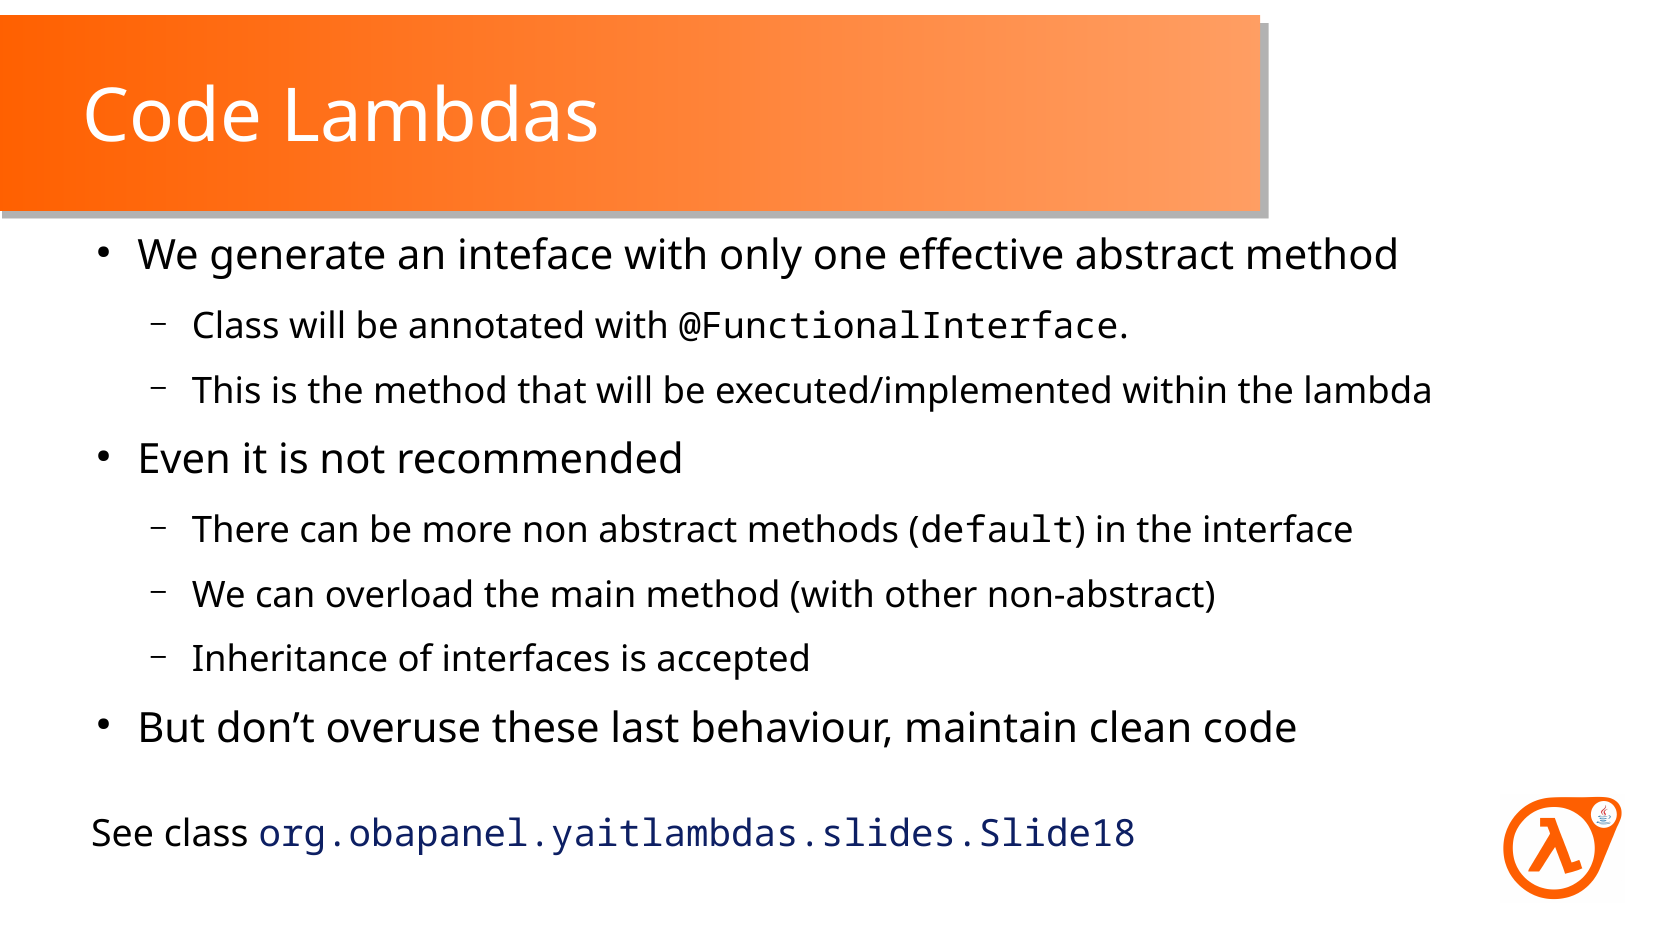

# Code Lambdas
We generate an inteface with only one effective abstract method
Class will be annotated with @FunctionalInterface.
This is the method that will be executed/implemented within the lambda
Even it is not recommended
There can be more non abstract methods (default) in the interface
We can overload the main method (with other non-abstract)
Inheritance of interfaces is accepted
But don’t overuse these last behaviour, maintain clean code
See class org.obapanel.yaitlambdas.slides.Slide18